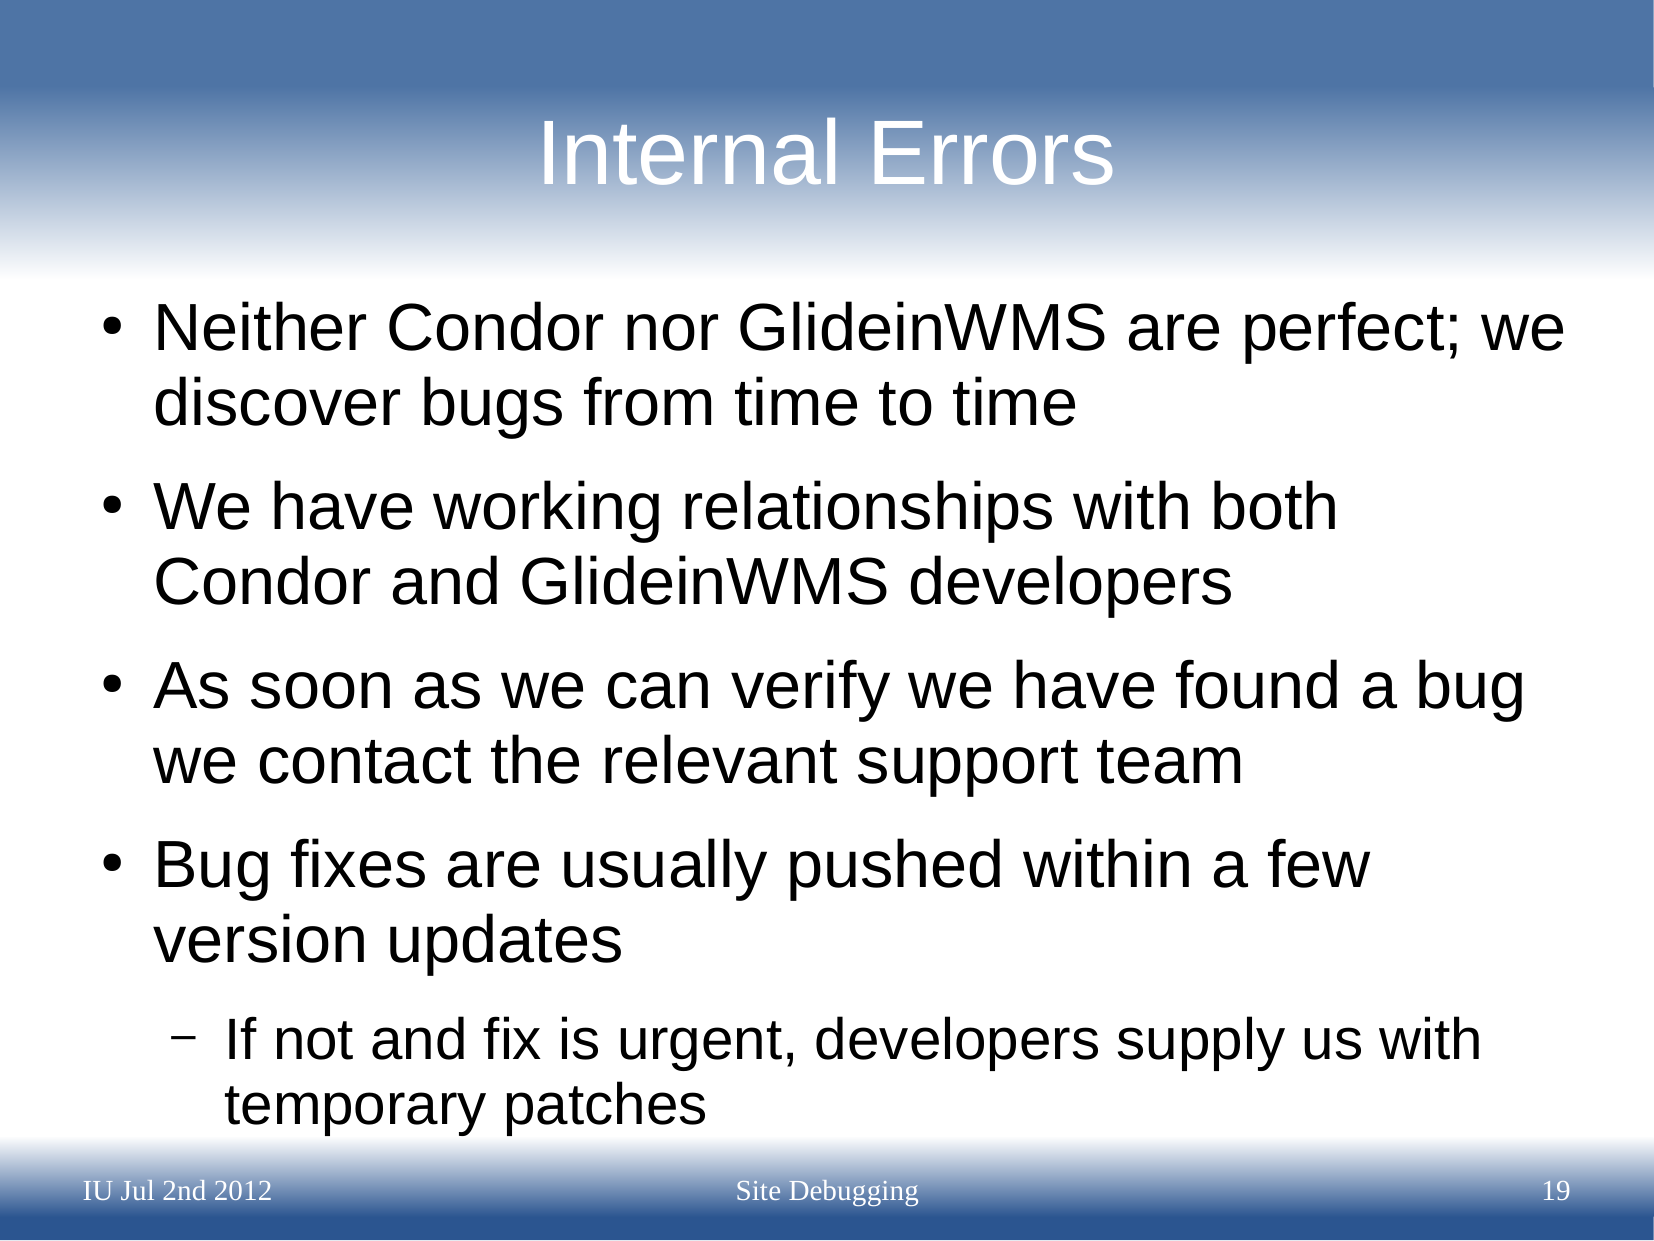

# Internal Errors
Neither Condor nor GlideinWMS are perfect; we discover bugs from time to time
We have working relationships with both Condor and GlideinWMS developers
As soon as we can verify we have found a bug we contact the relevant support team
Bug fixes are usually pushed within a few version updates
If not and fix is urgent, developers supply us with temporary patches
IU Jul 2nd 2012
Site Debugging
19